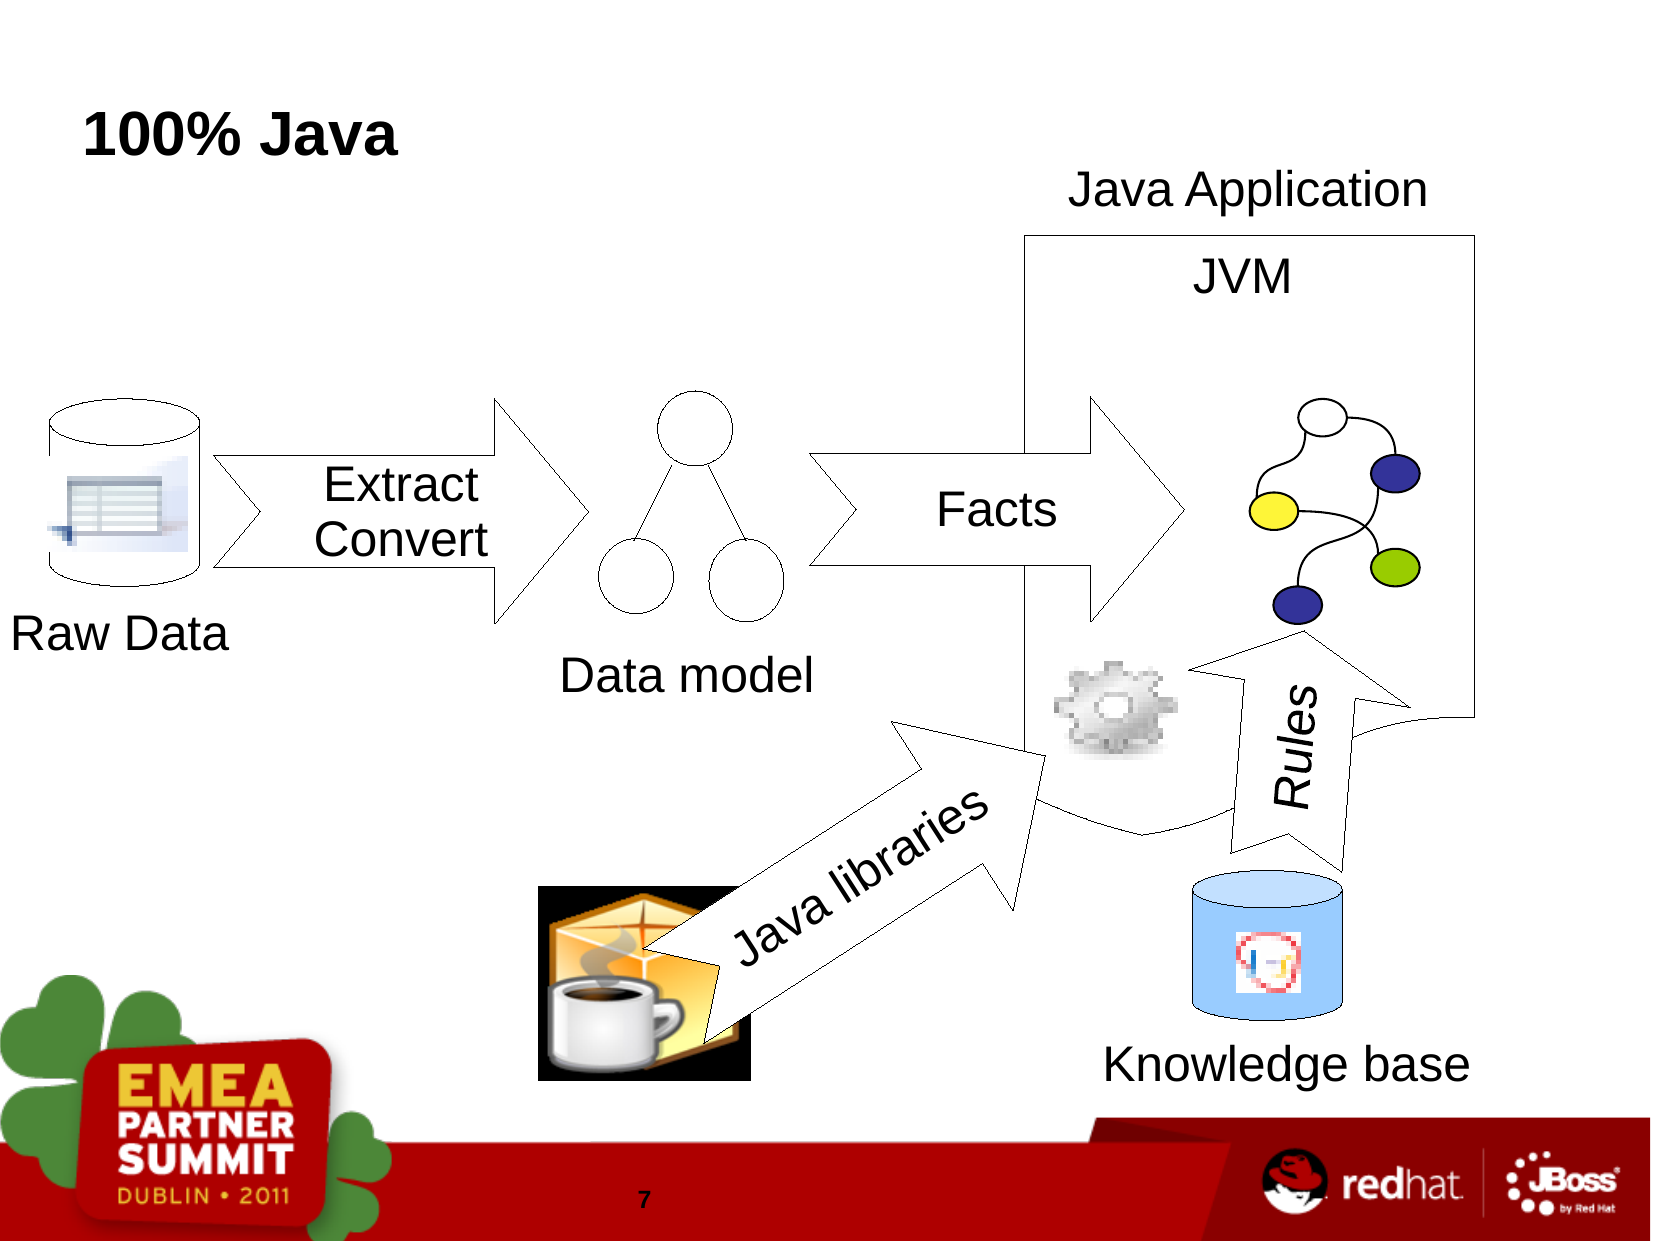

# 100% Java
Java Application
JVM
Facts
Extract
Convert
Raw Data
Rules
Data model
Java libraries
Knowledge base